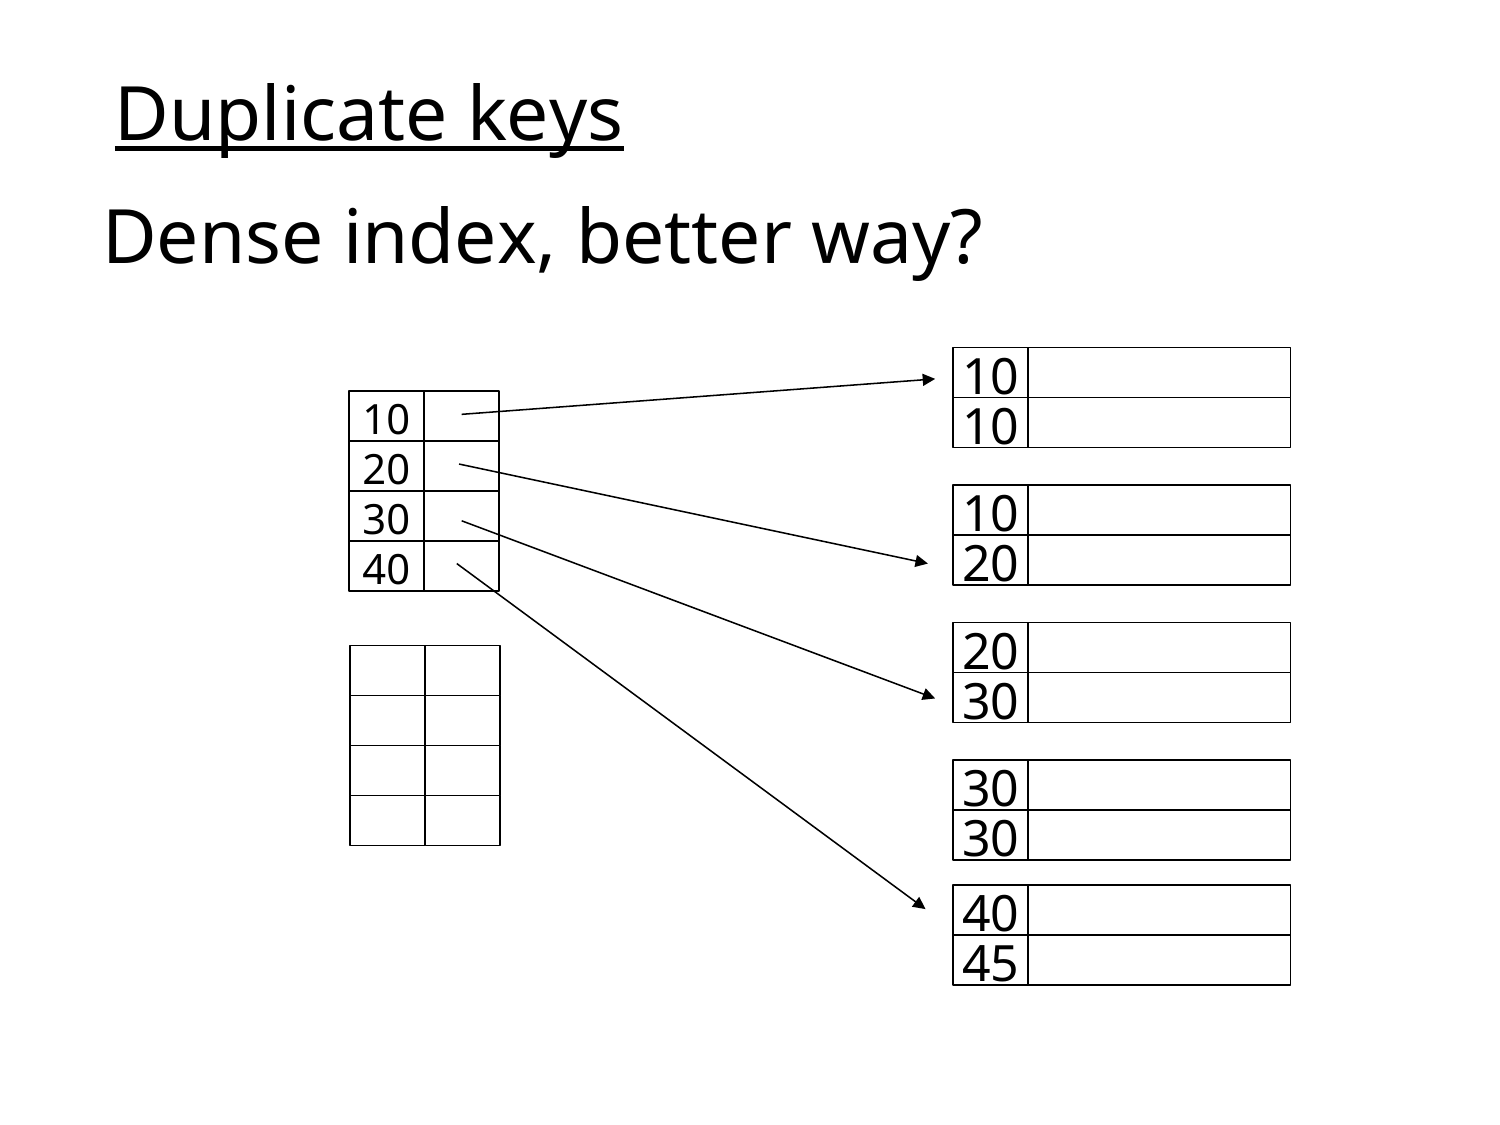

Duplicate keys
Dense index, better way?
10
10
10
20
10
20
30
40
20
30
30
30
40
45